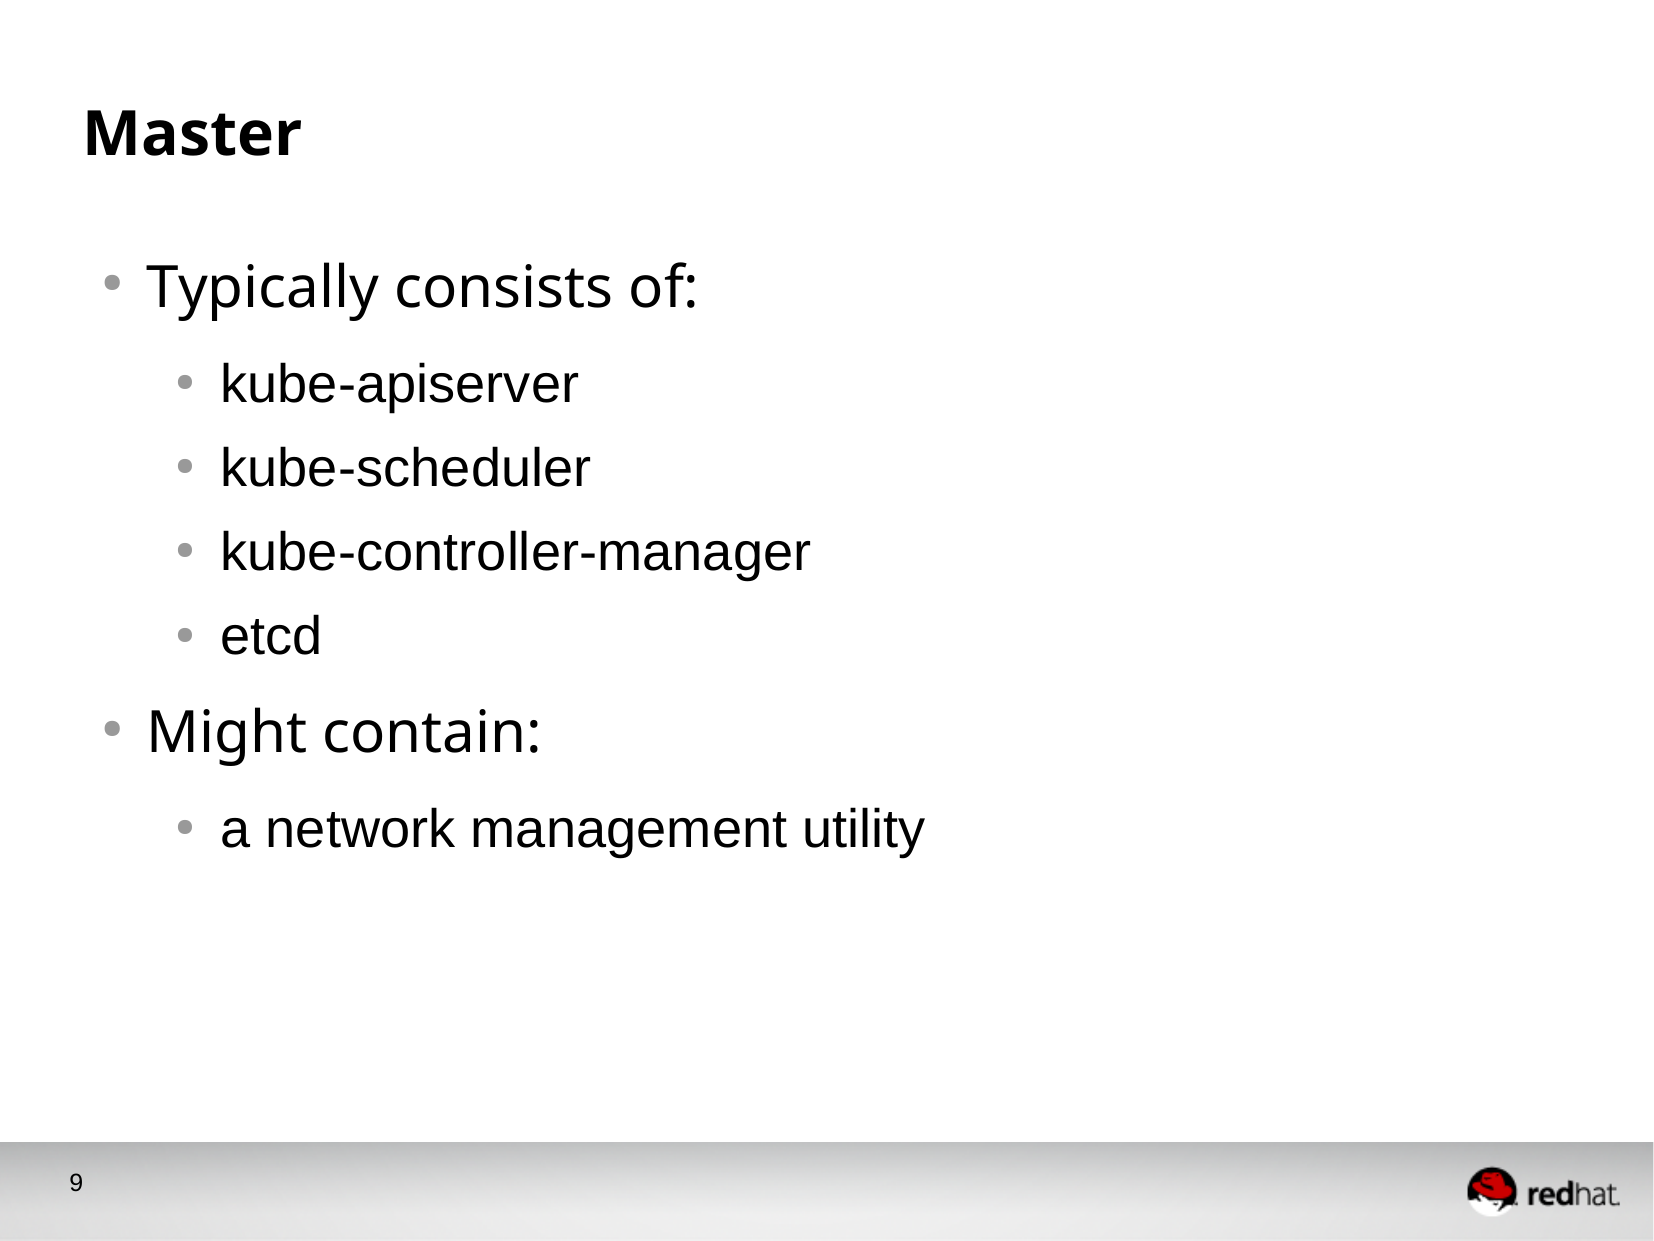

# Master
Typically consists of:
kube-apiserver
kube-scheduler
kube-controller-manager
etcd
Might contain:
a network management utility